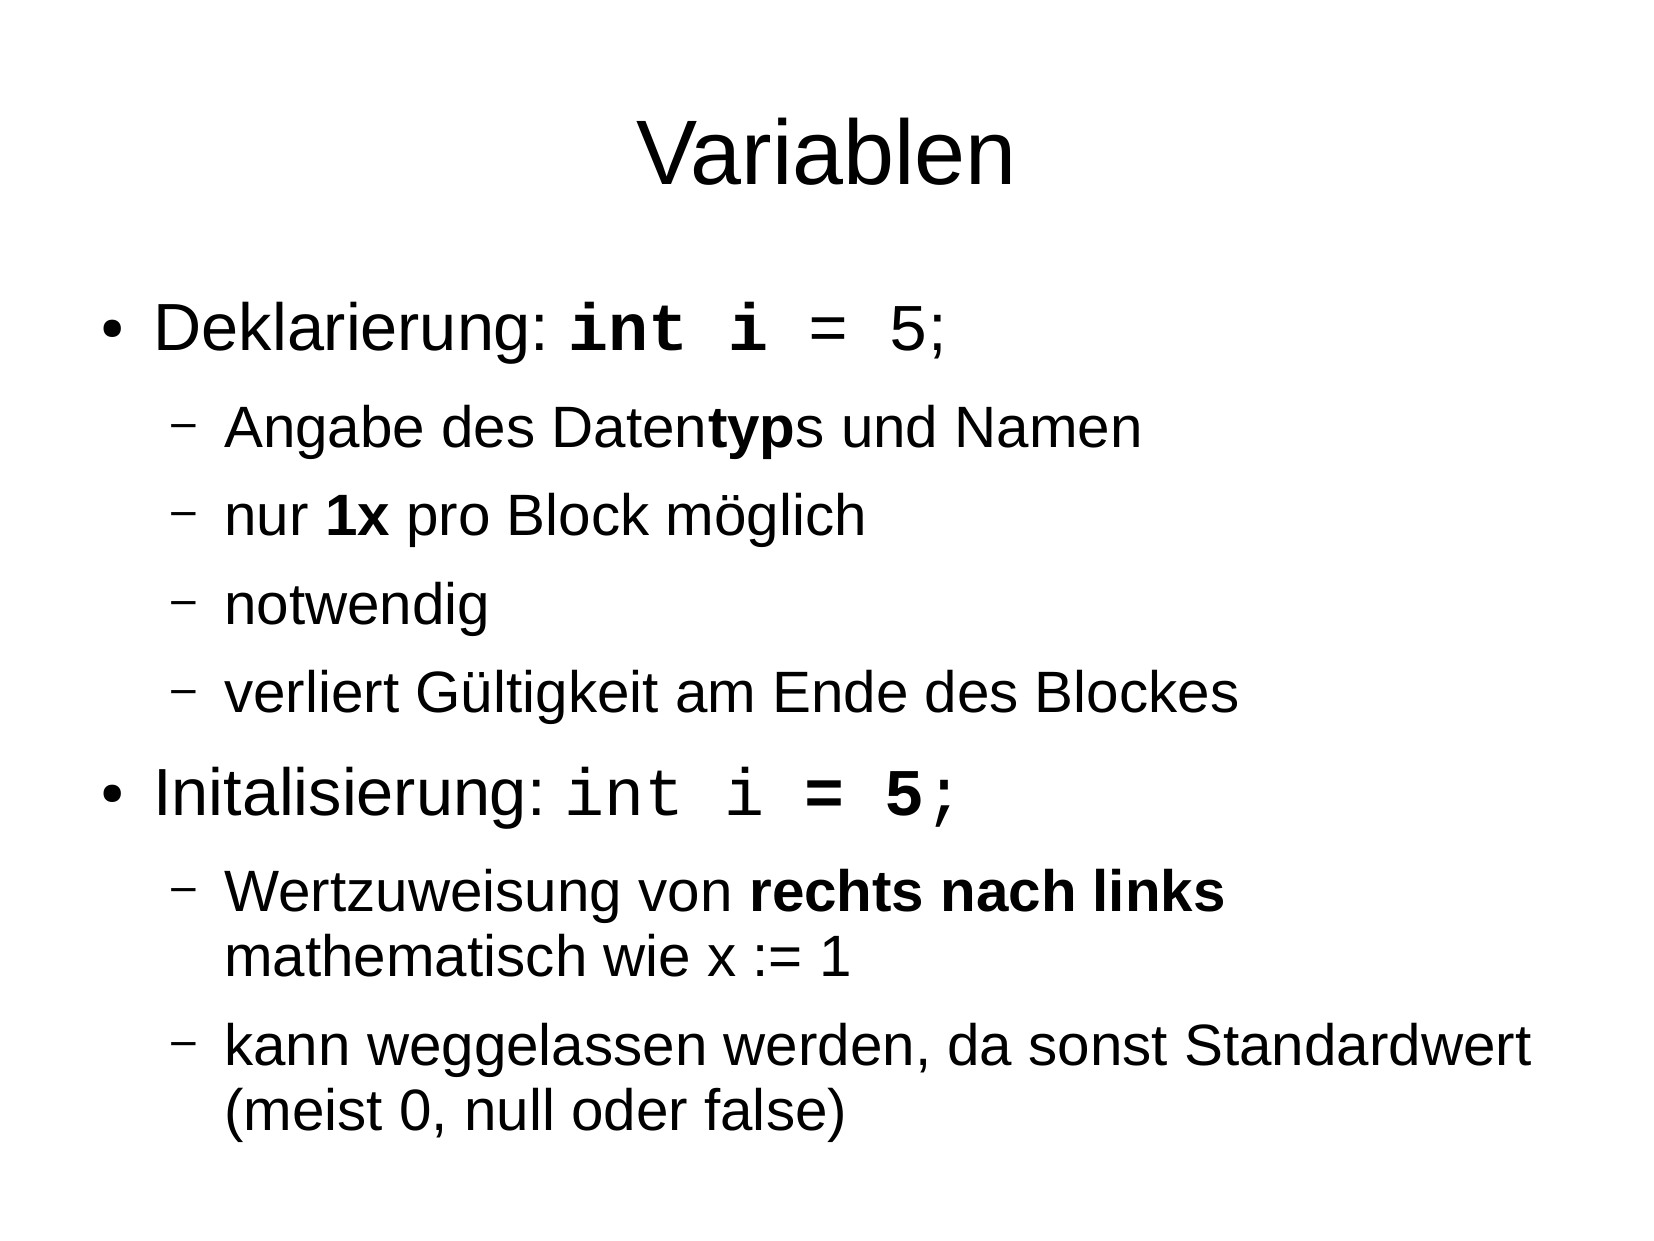

# Variablen
Deklarierung: int i = 5;
Angabe des Datentyps und Namen
nur 1x pro Block möglich
notwendig
verliert Gültigkeit am Ende des Blockes
Initalisierung: int i = 5;
Wertzuweisung von rechts nach links
mathematisch wie x := 1
kann weggelassen werden, da sonst Standardwert
(meist 0, null oder false)